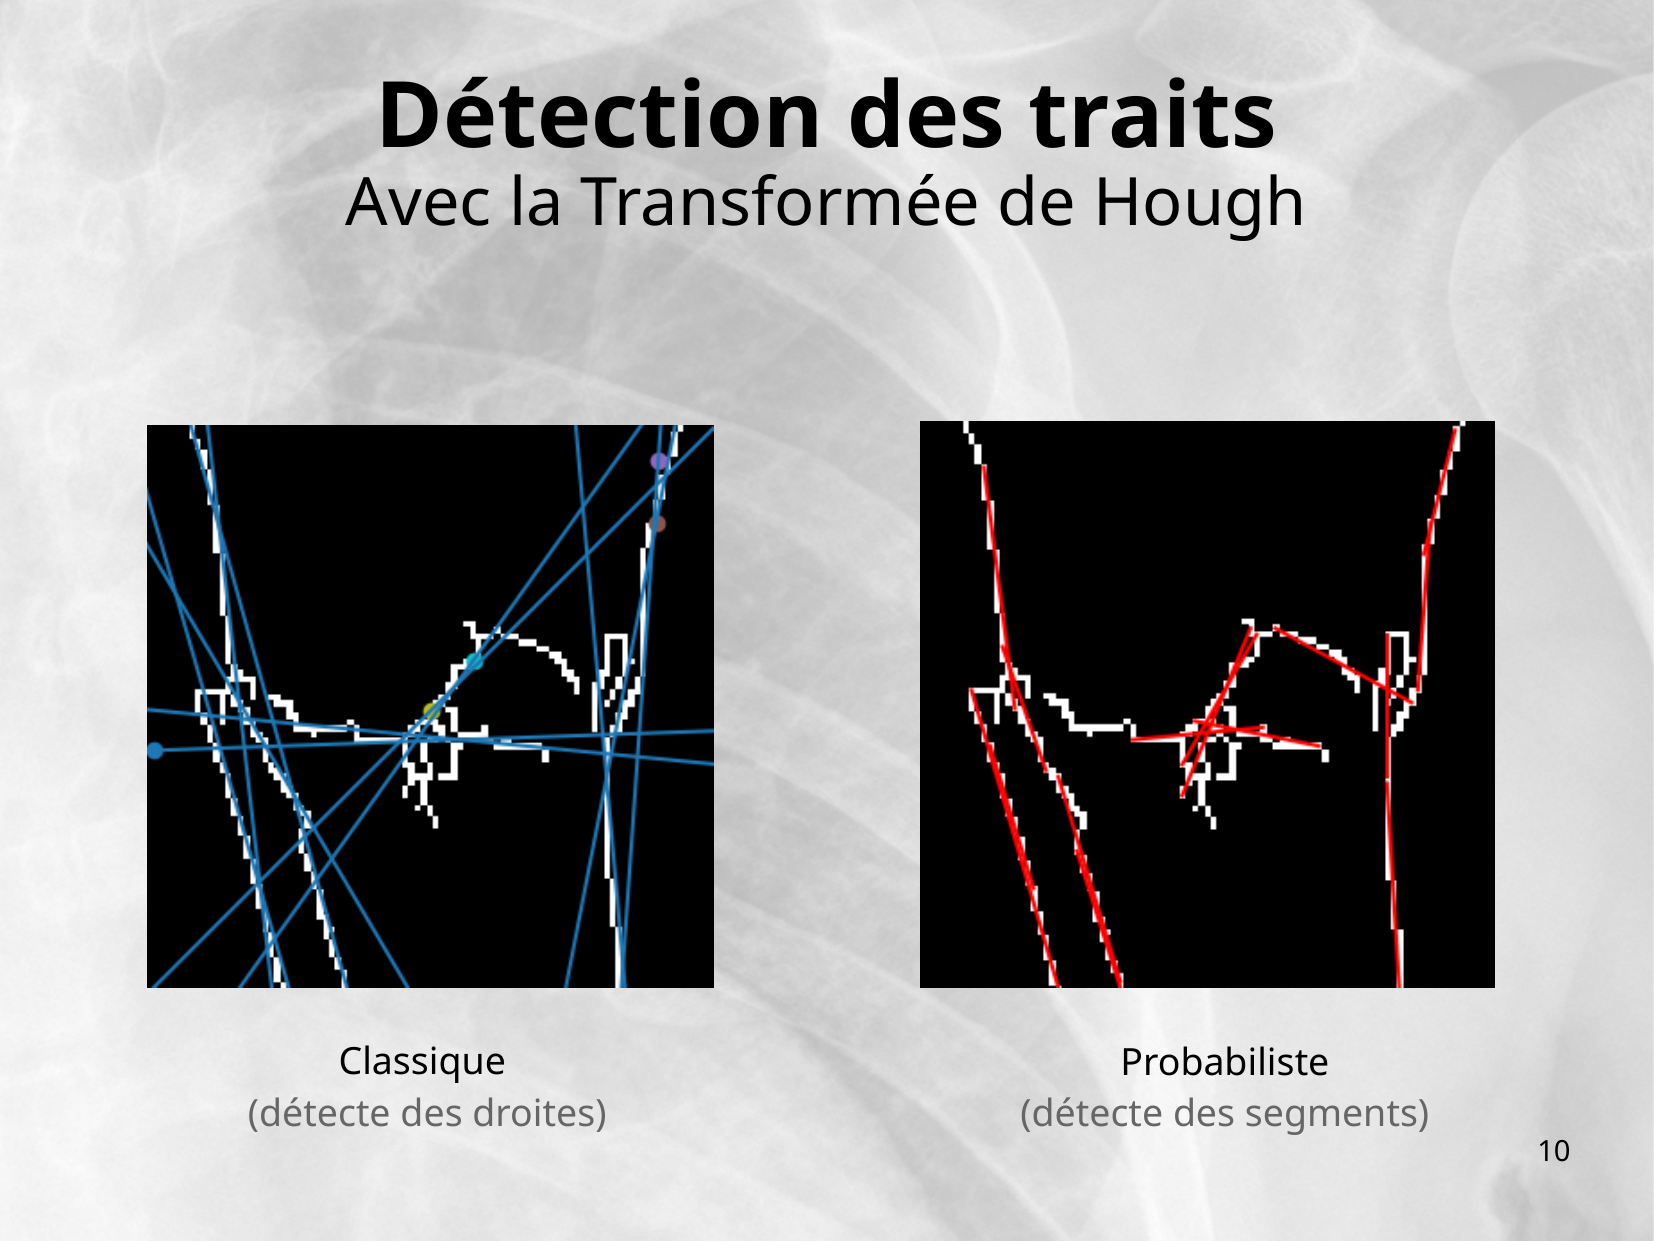

# Détection des traits
Avec la Transformée de Hough
Classique
(détecte des droites)
Probabiliste
(détecte des segments)
10